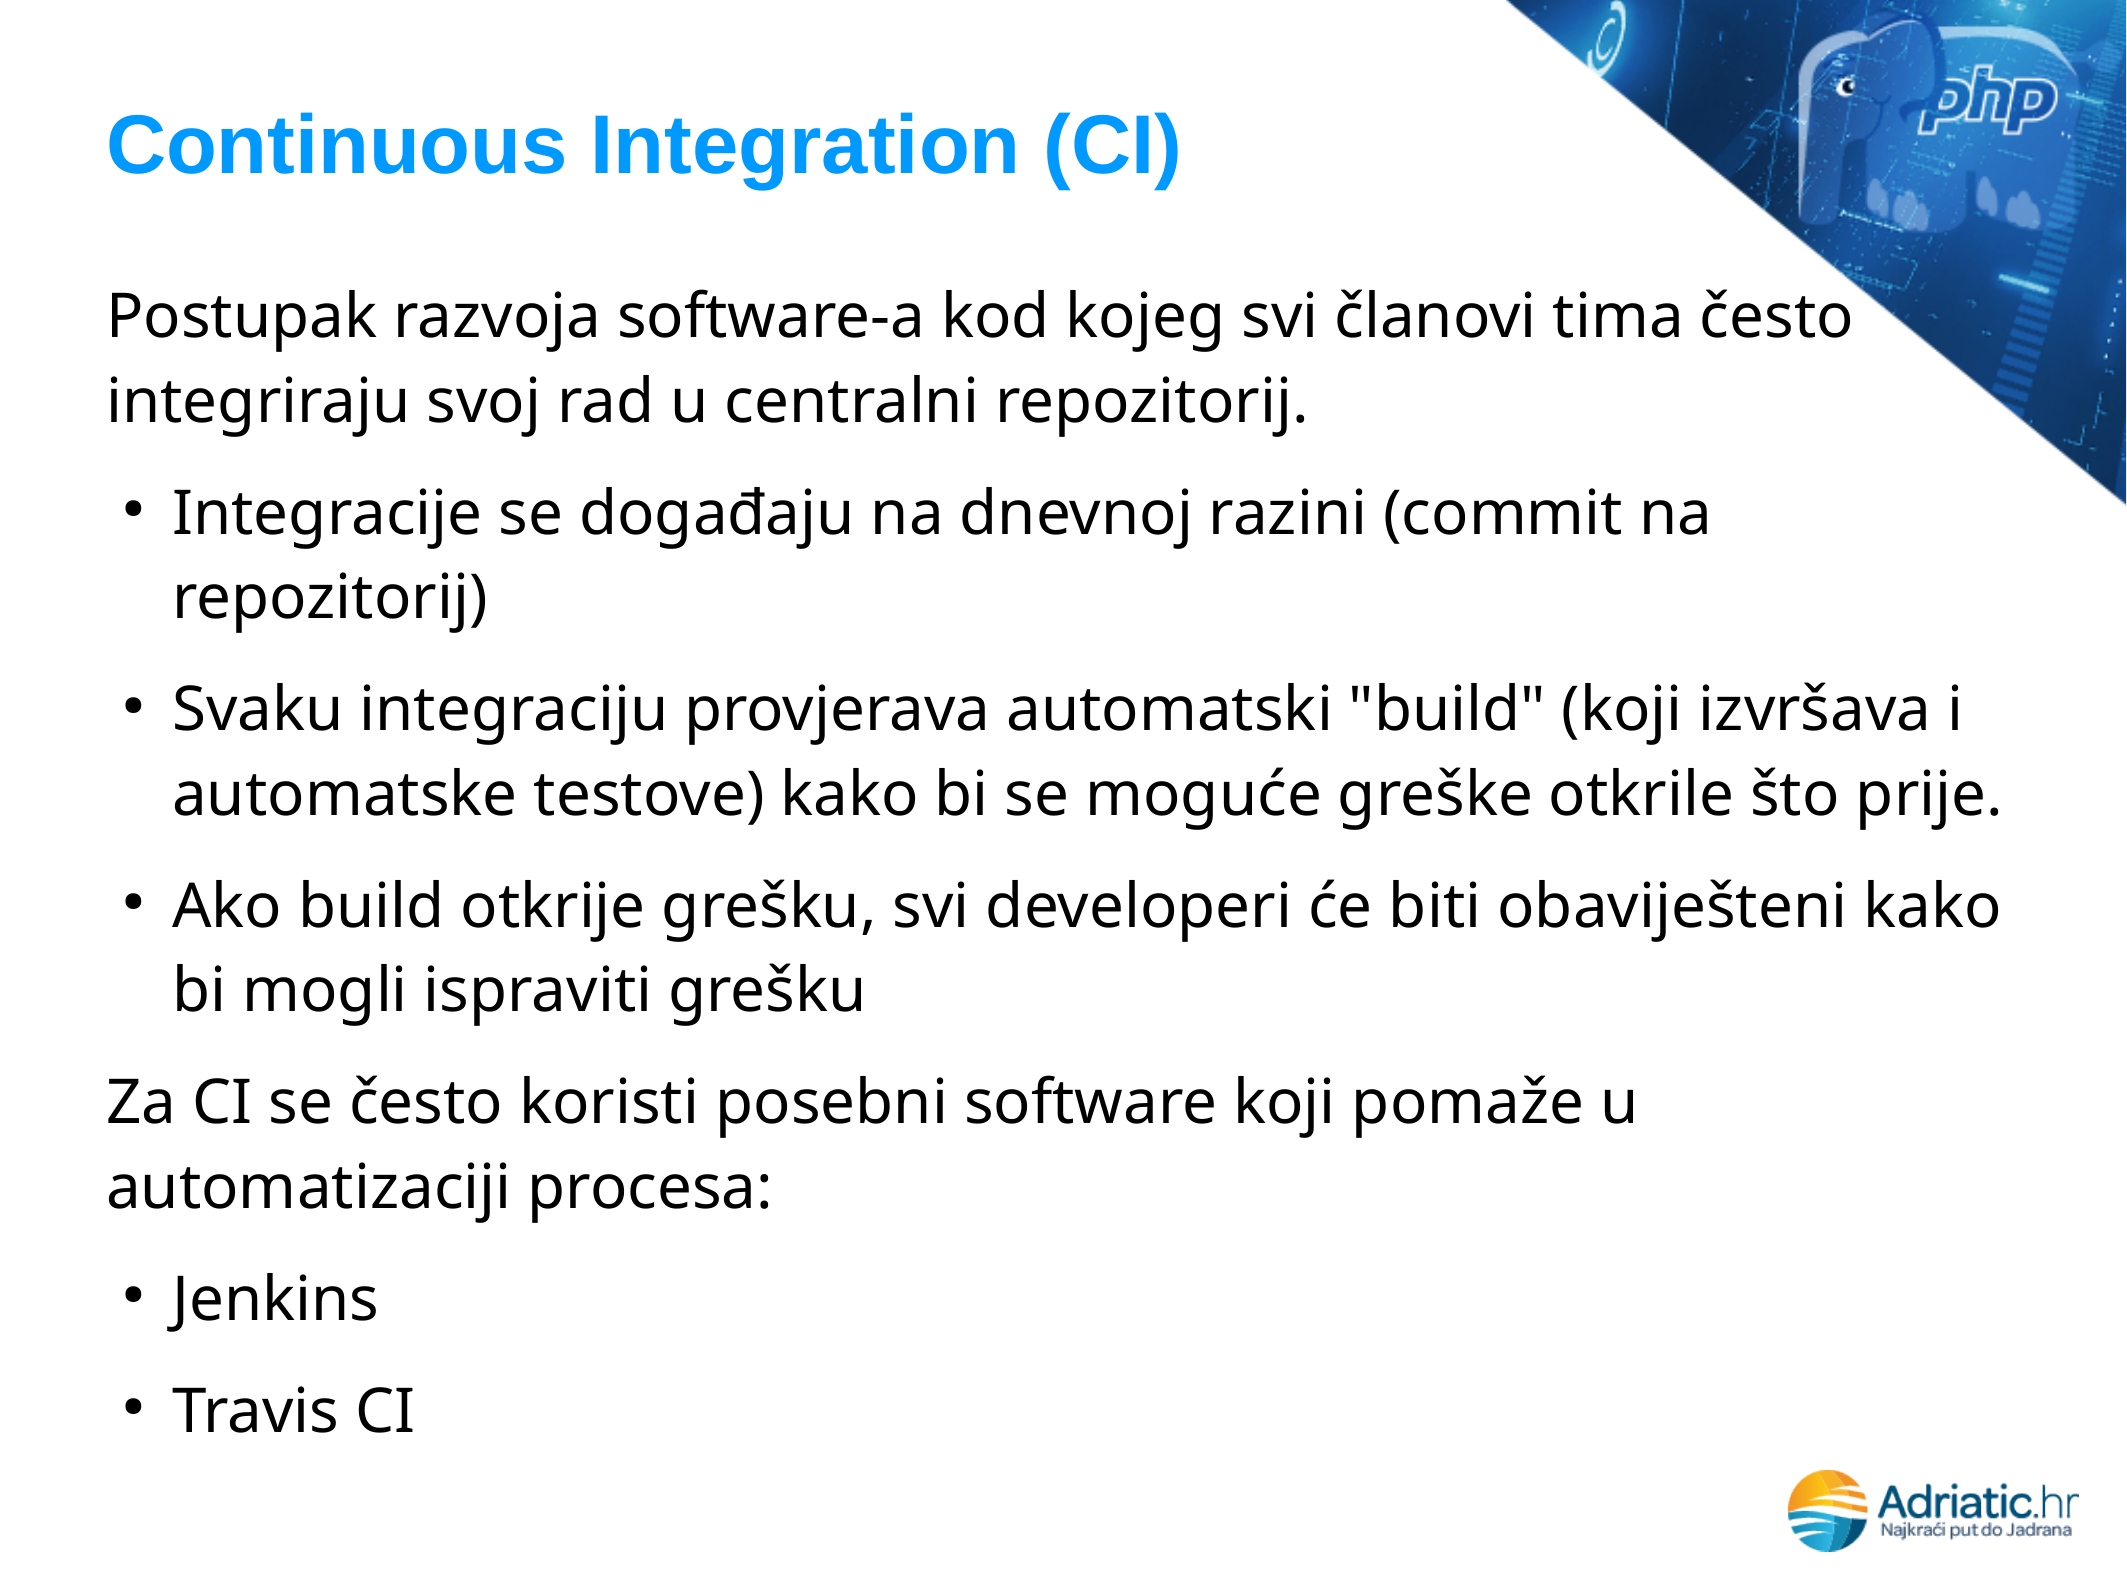

# Continuous Integration (CI)
Postupak razvoja software-a kod kojeg svi članovi tima često integriraju svoj rad u centralni repozitorij.
Integracije se događaju na dnevnoj razini (commit na repozitorij)
Svaku integraciju provjerava automatski "build" (koji izvršava i automatske testove) kako bi se moguće greške otkrile što prije.
Ako build otkrije grešku, svi developeri će biti obaviješteni kako bi mogli ispraviti grešku
Za CI se često koristi posebni software koji pomaže u automatizaciji procesa:
Jenkins
Travis CI